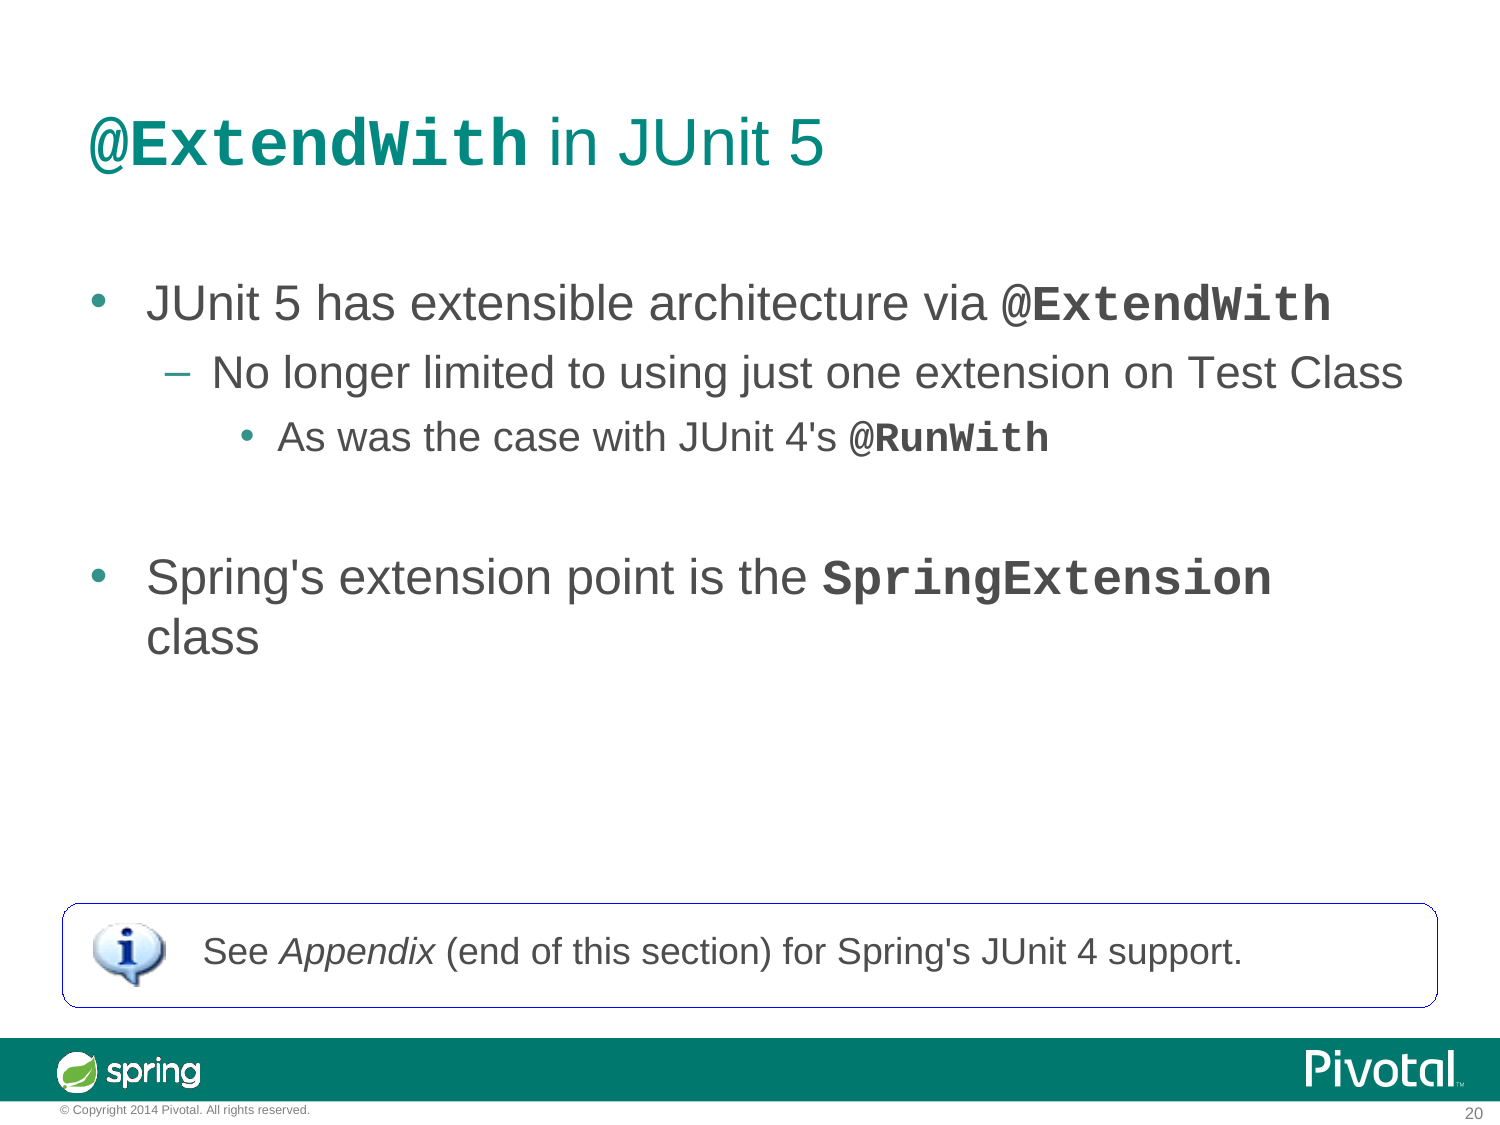

@ExtendWith in JUnit 5
# JUnit 5 has extensible architecture via @ExtendWith
No longer limited to using just one extension on Test Class
As was the case with JUnit 4's @RunWith
Spring's extension point is the SpringExtension class
See Appendix (end of this section) for Spring's JUnit 4 support.